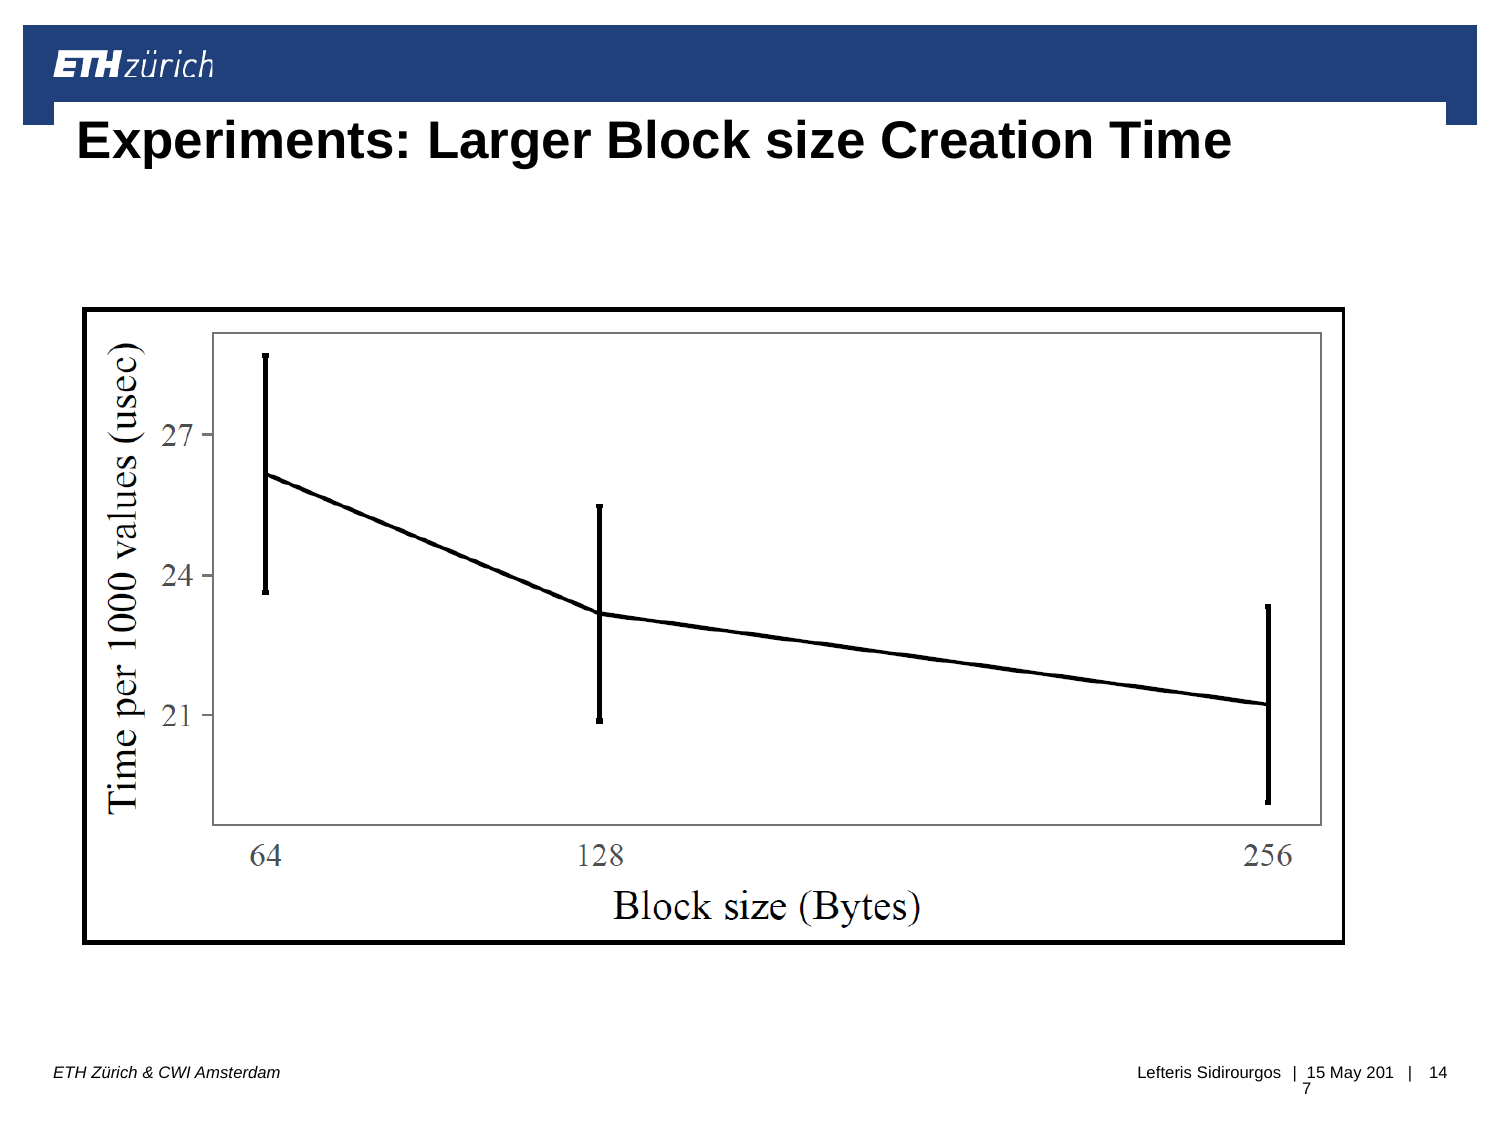

# Experiments: Larger Block size Creation Time
Lefteris Sidirourgos
 15 May 2017
14